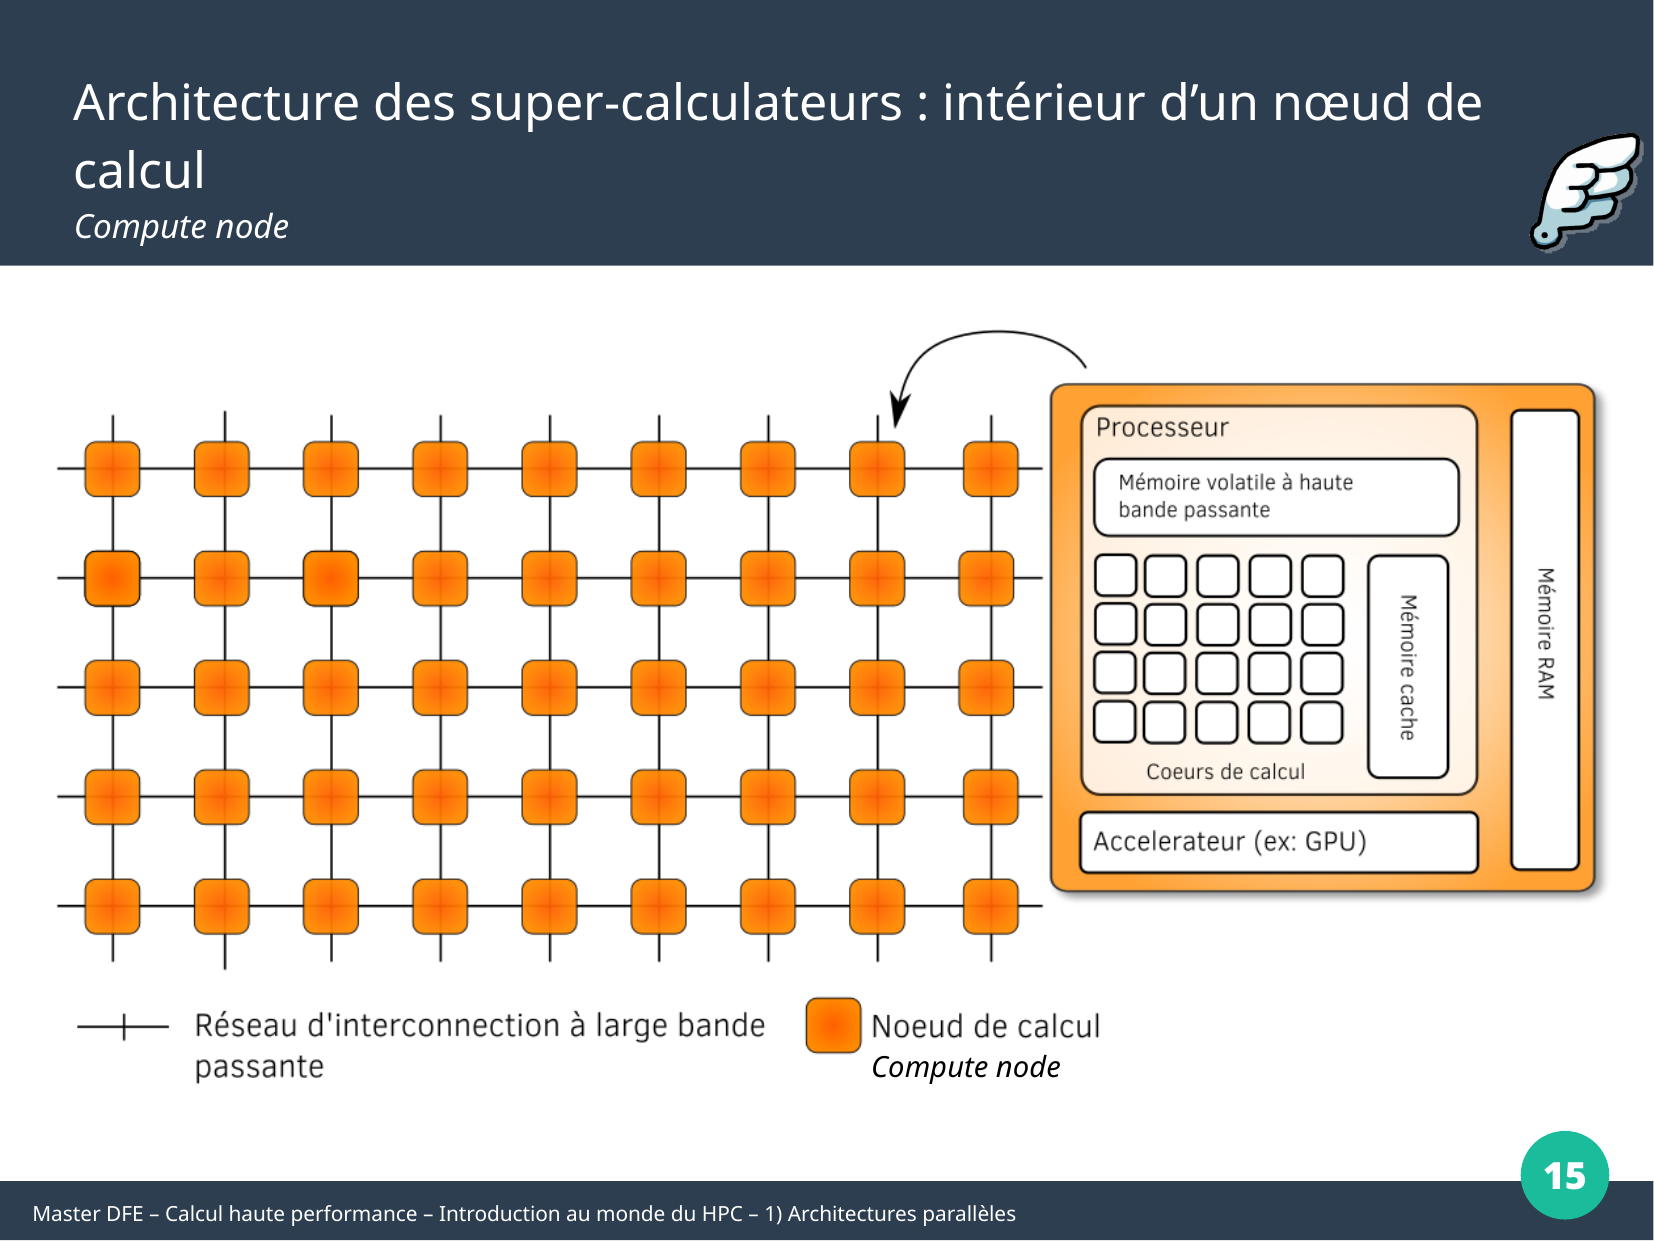

Architecture des super-calculateurs : intérieur d’un nœud de calcul
Compute node
Compute node
15
Master DFE – Calcul haute performance – Introduction au monde du HPC – 1) Architectures parallèles